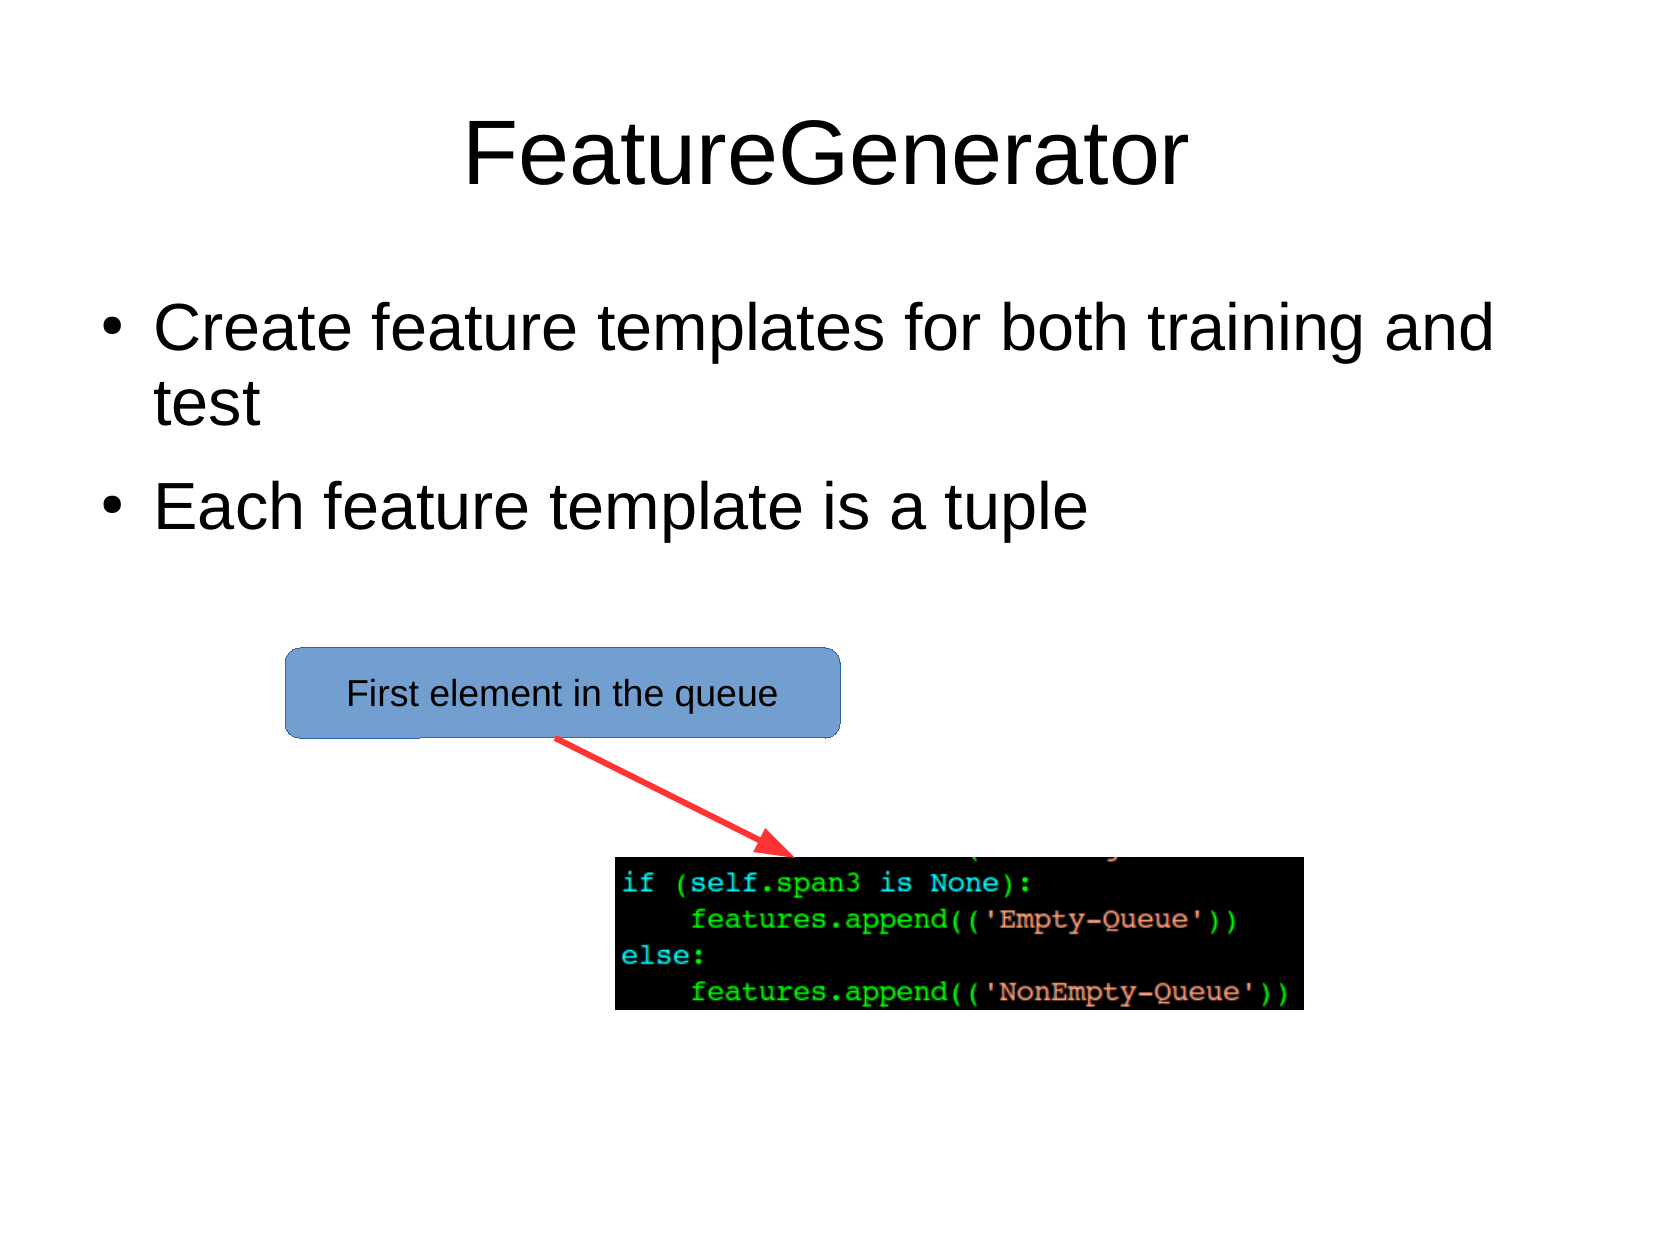

# FeatureGenerator
Create feature templates for both training and test
Each feature template is a tuple
First element in the queue